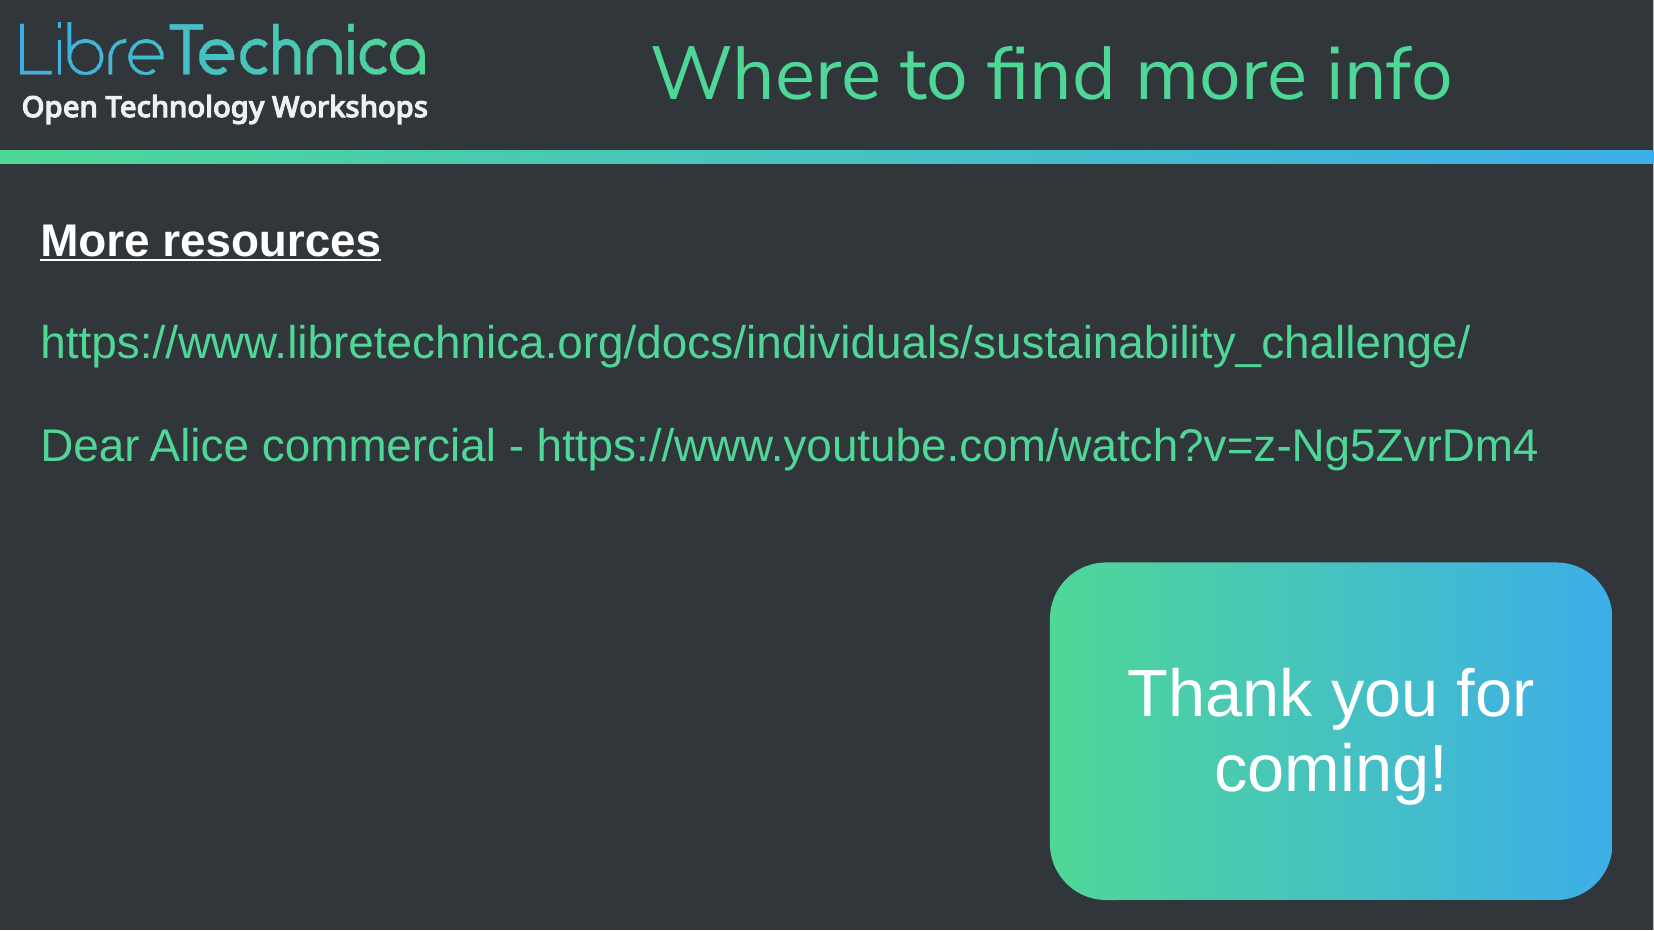

Where to find more info
# Open Technology Workshops
More resources
https://www.libretechnica.org/docs/individuals/sustainability_challenge/
Dear Alice commercial - https://www.youtube.com/watch?v=z-Ng5ZvrDm4
Thank you for coming!